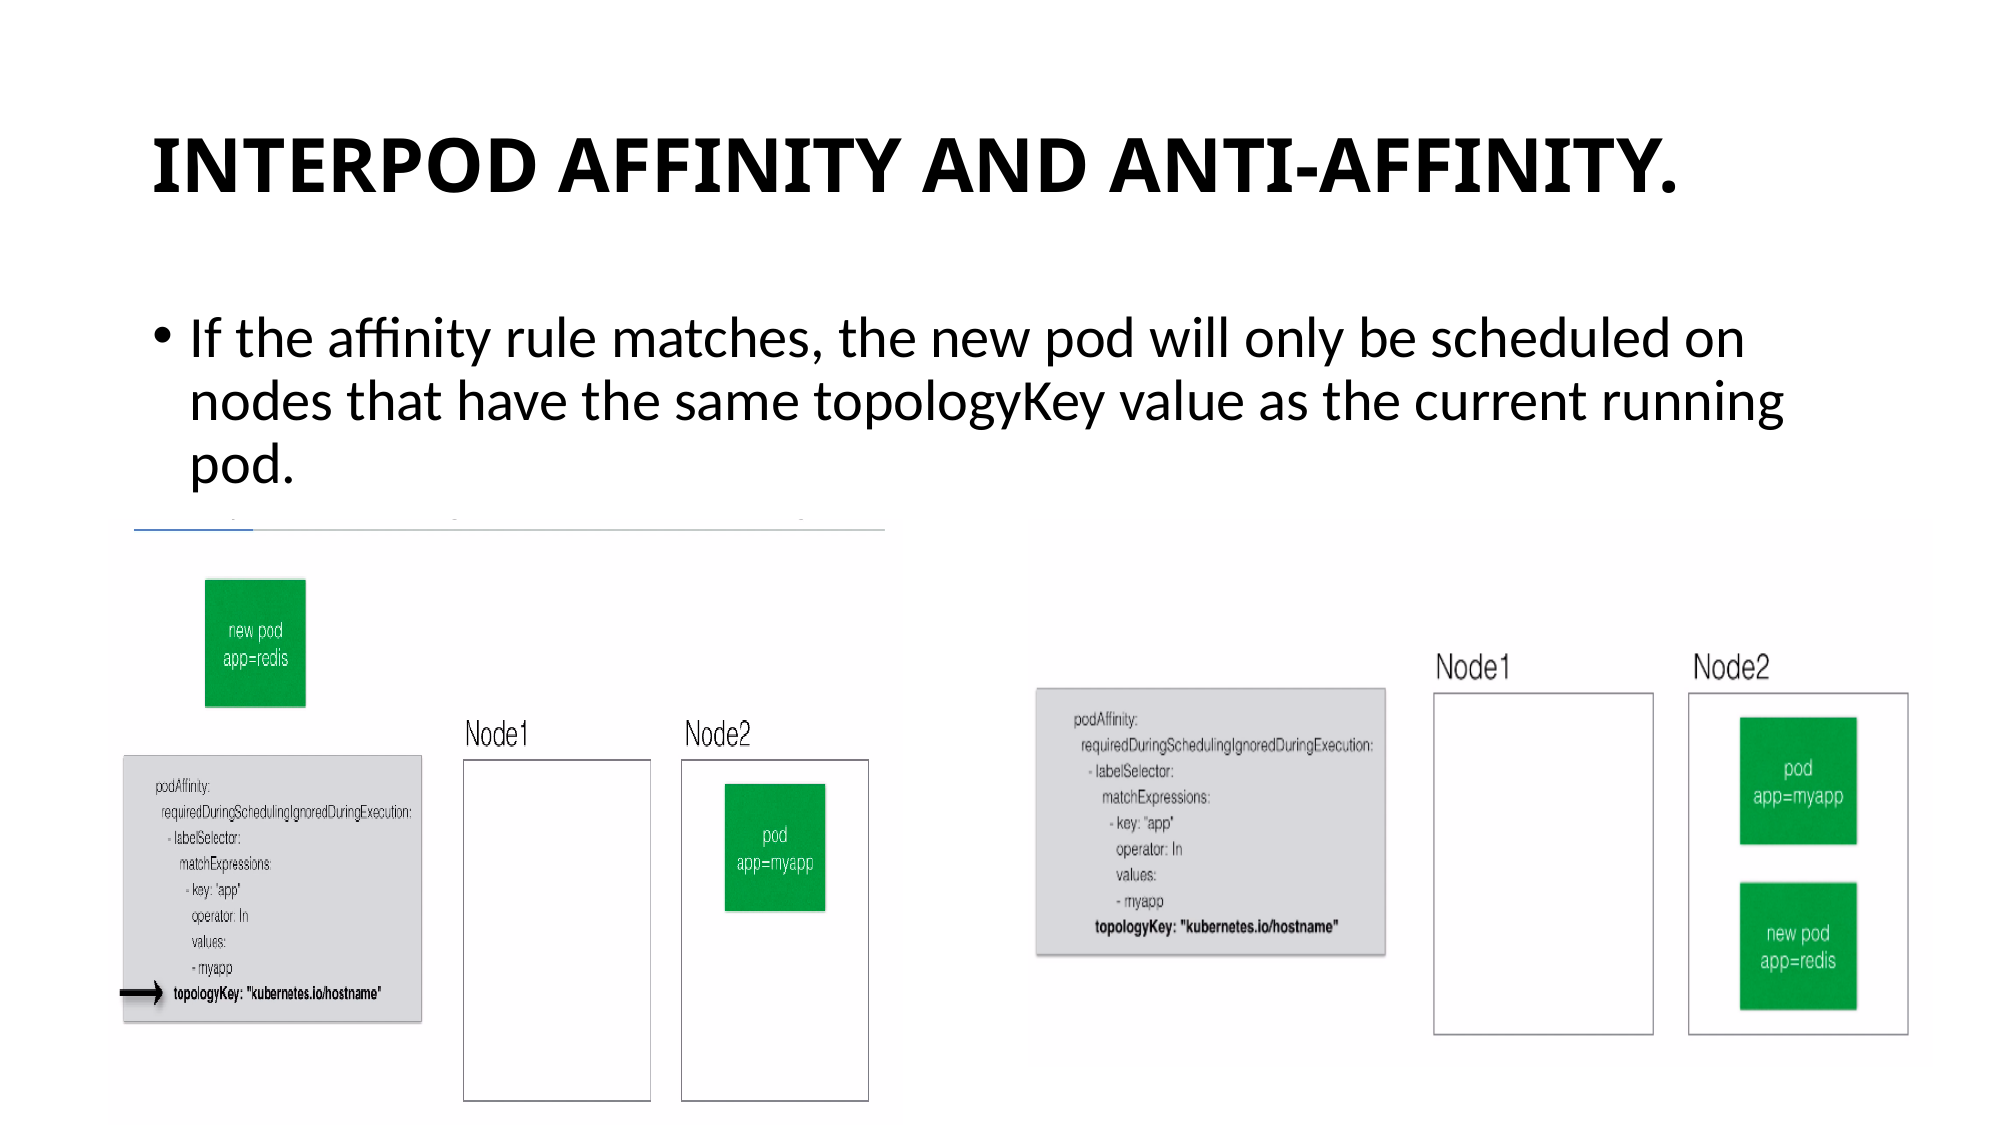

# INTERPOD AFFINITY AND ANTI-AFFINITY.
If the affinity rule matches, the new pod will only be scheduled on nodes that have the same topologyKey value as the current running pod.